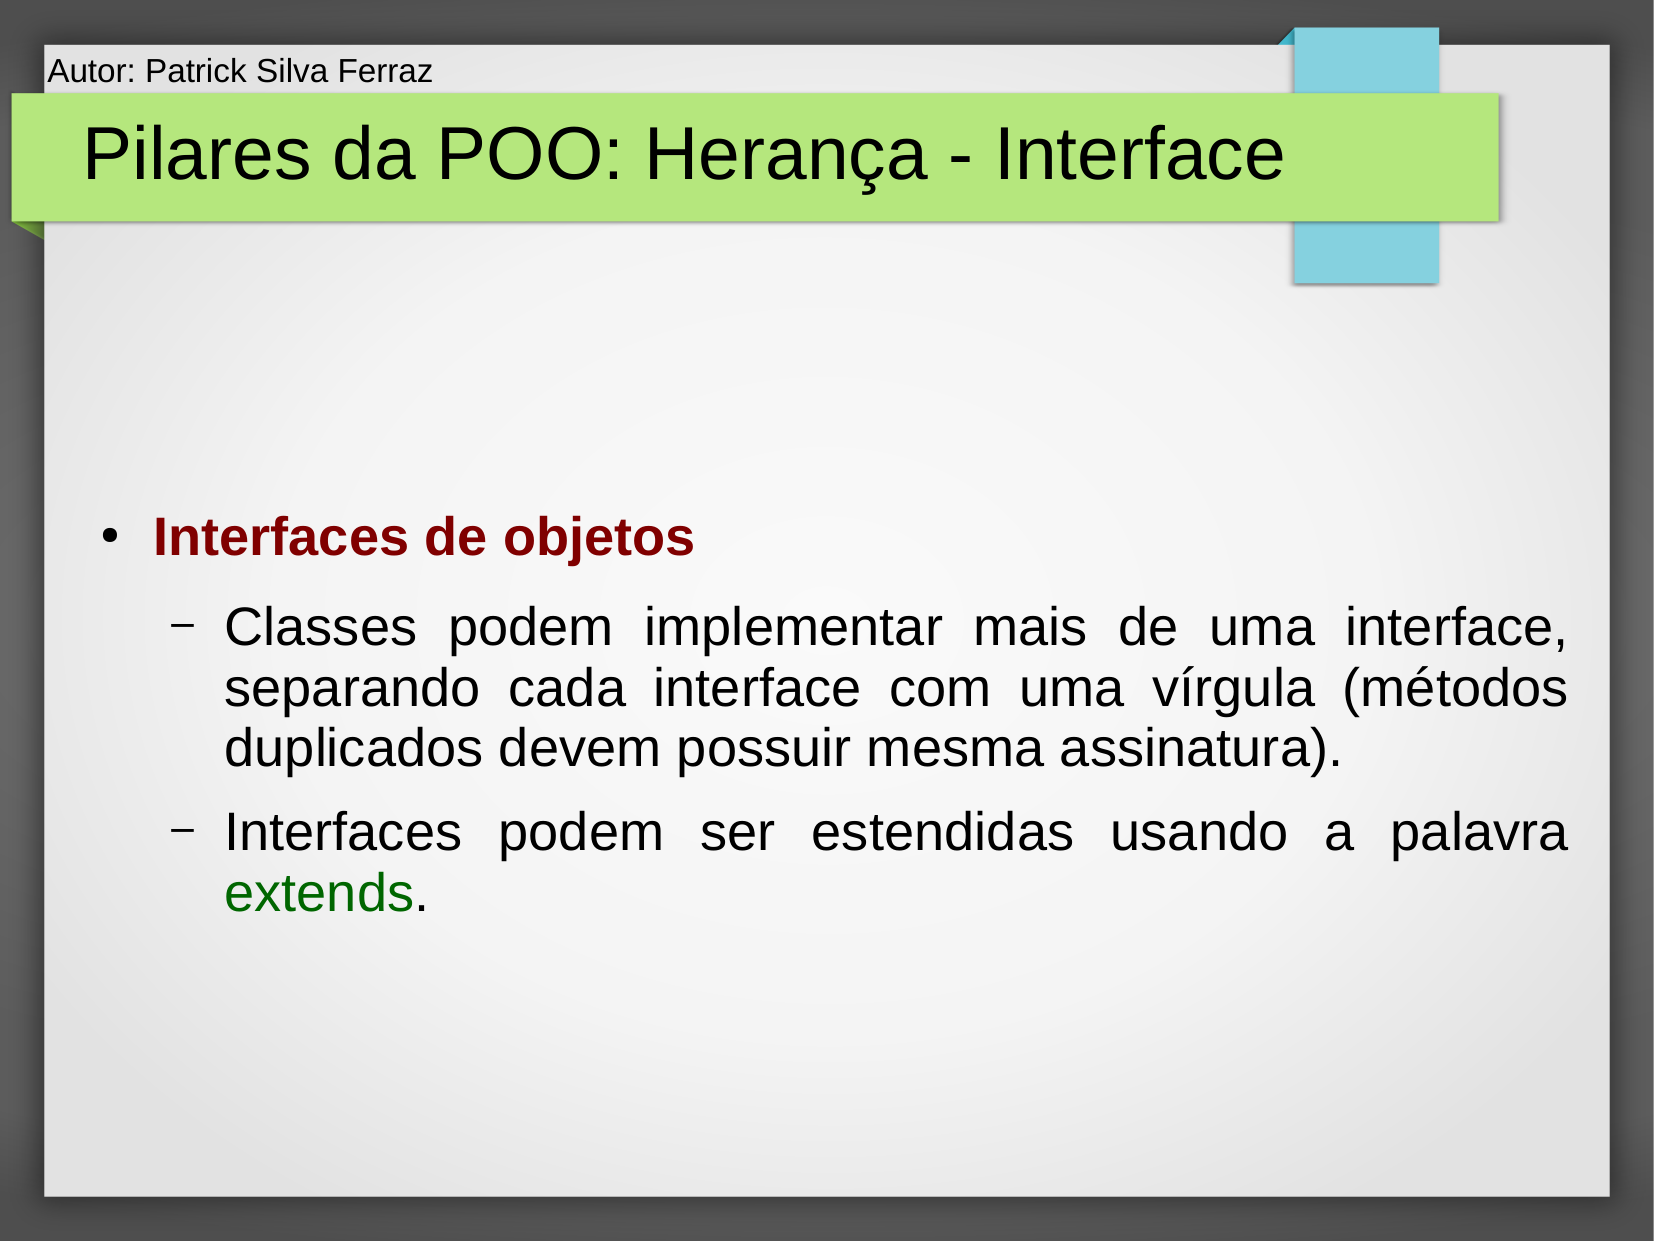

Autor: Patrick Silva Ferraz
# Pilares da POO: Herança - Interface
Interfaces de objetos
Classes podem implementar mais de uma interface, separando cada interface com uma vírgula (métodos duplicados devem possuir mesma assinatura).
Interfaces podem ser estendidas usando a palavra extends.